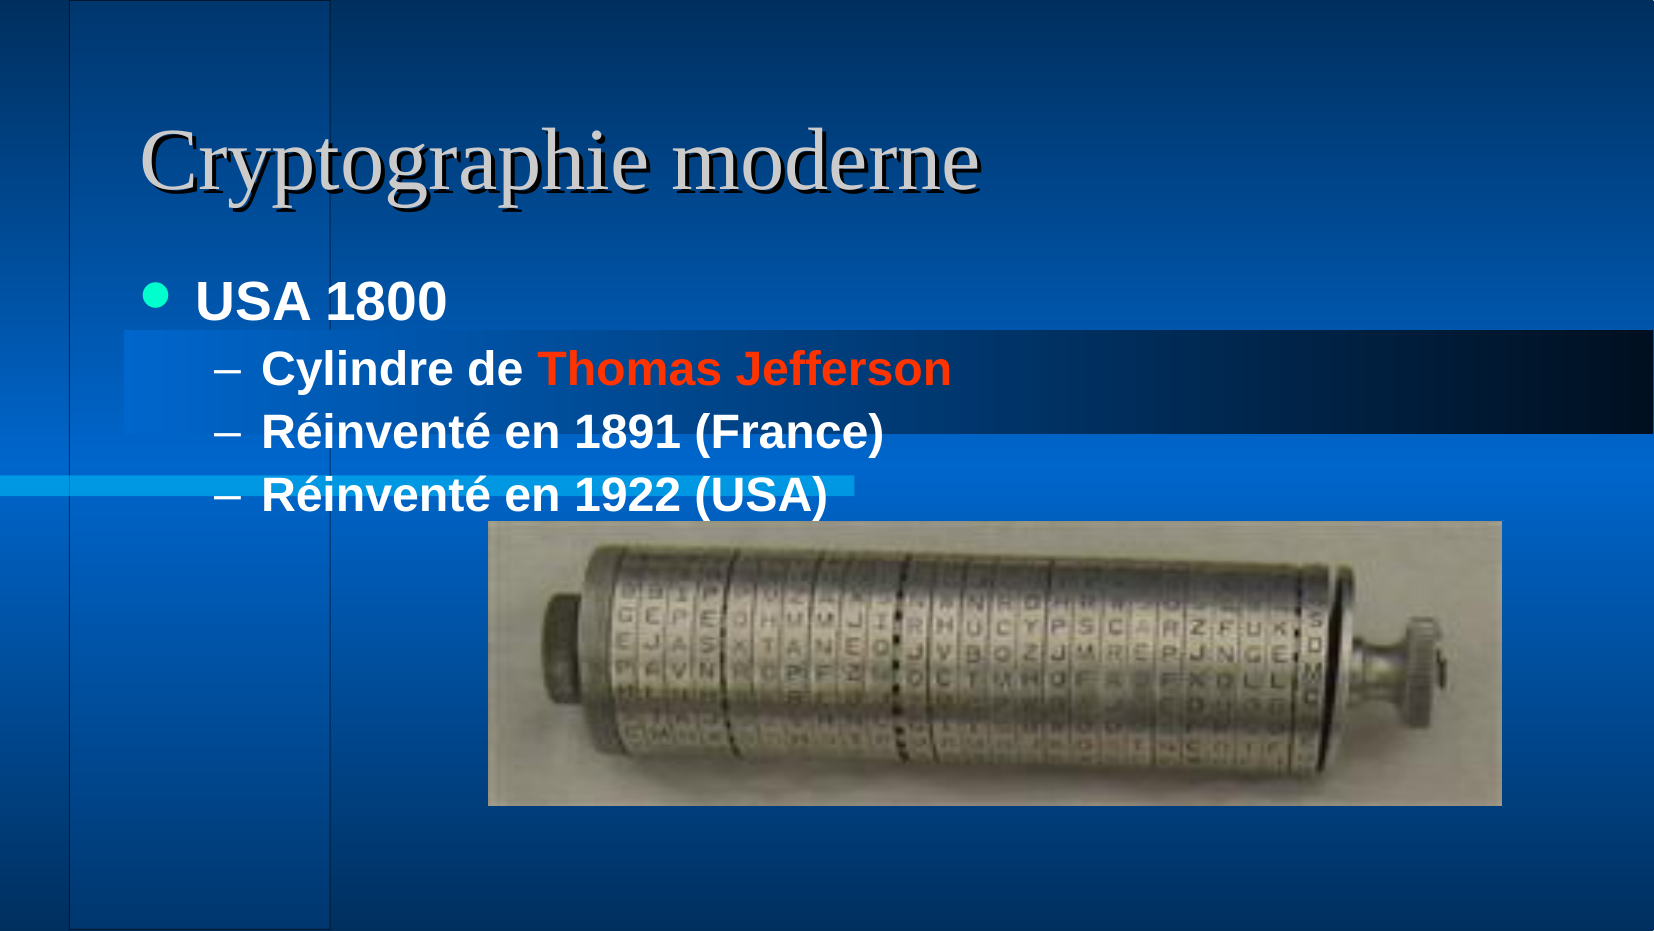

# Cryptographie moderne
USA 1800
Cylindre de Thomas Jefferson
Réinventé en 1891 (France)
Réinventé en 1922 (USA)